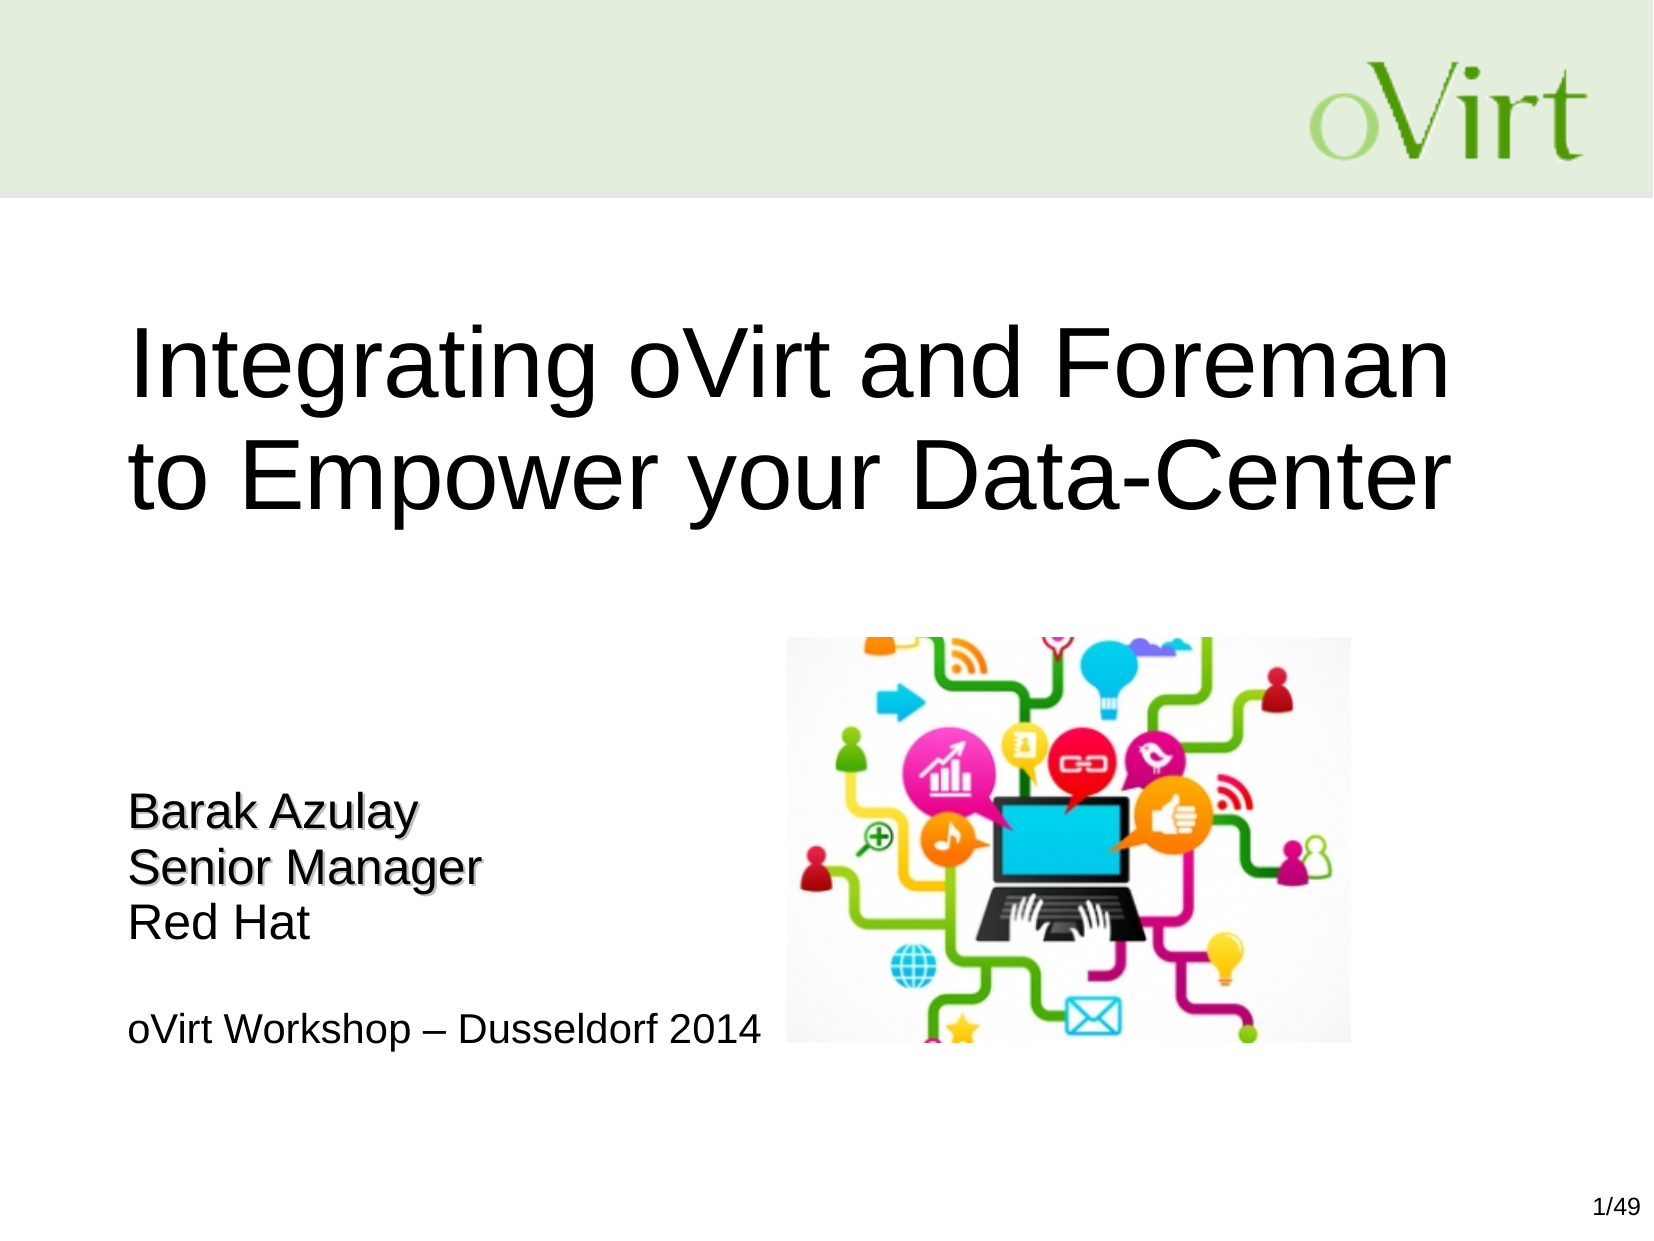

Integrating oVirt and Foreman to Empower your Data-Center
Barak Azulay
Senior Manager
Red Hat
oVirt Workshop – Dusseldorf 2014